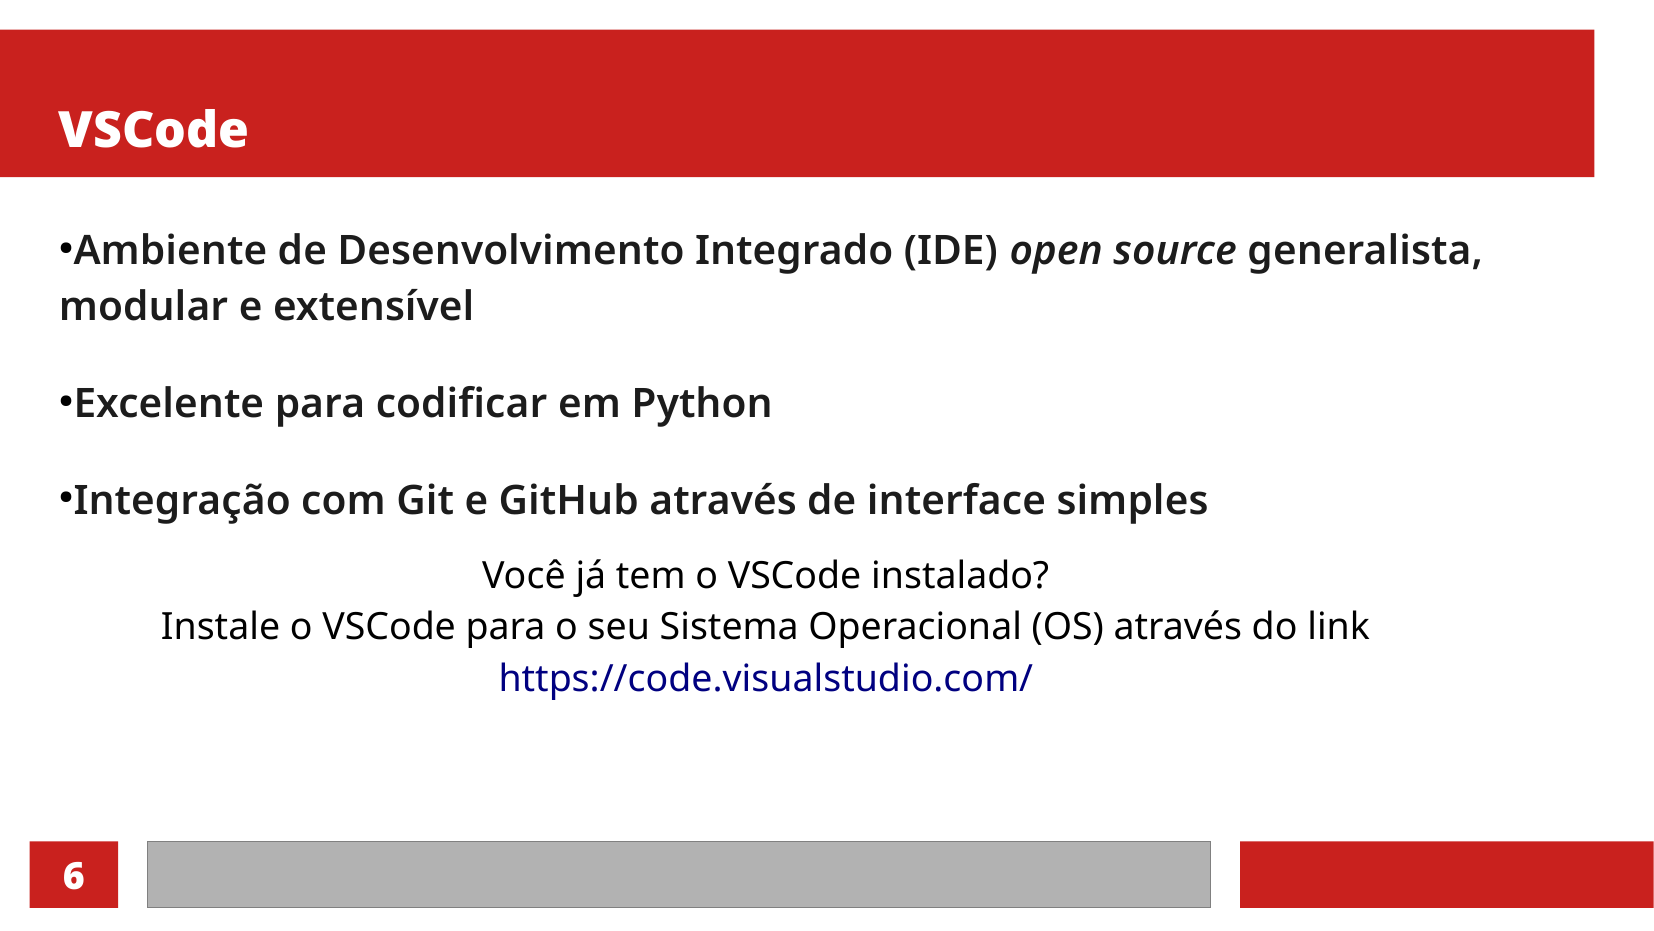

# VSCode
Ambiente de Desenvolvimento Integrado (IDE) open source generalista, modular e extensível
Excelente para codificar em Python
Integração com Git e GitHub através de interface simples
Você já tem o VSCode instalado?
Instale o VSCode para o seu Sistema Operacional (OS) através do link
https://code.visualstudio.com/
6